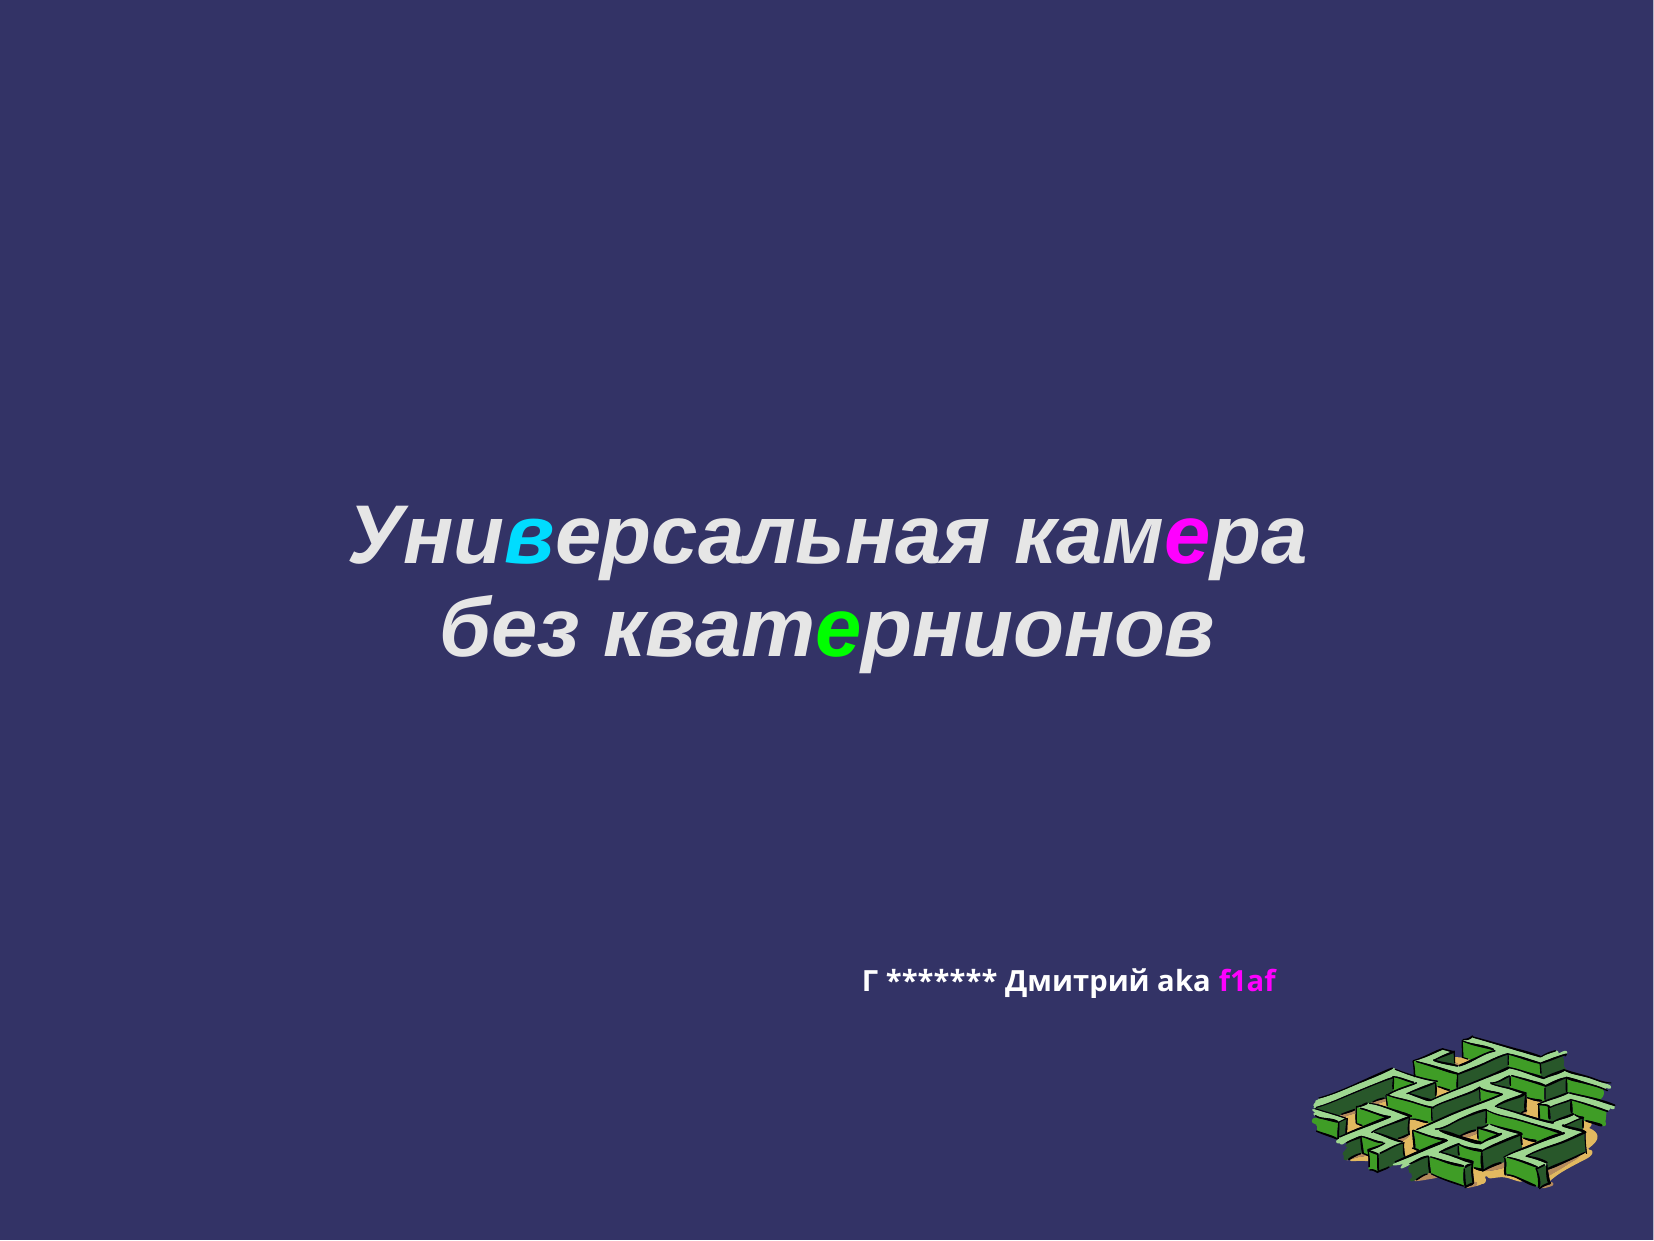

# Универсальная камера без кватернионов
 Г ******* Дмитрий aka f1af